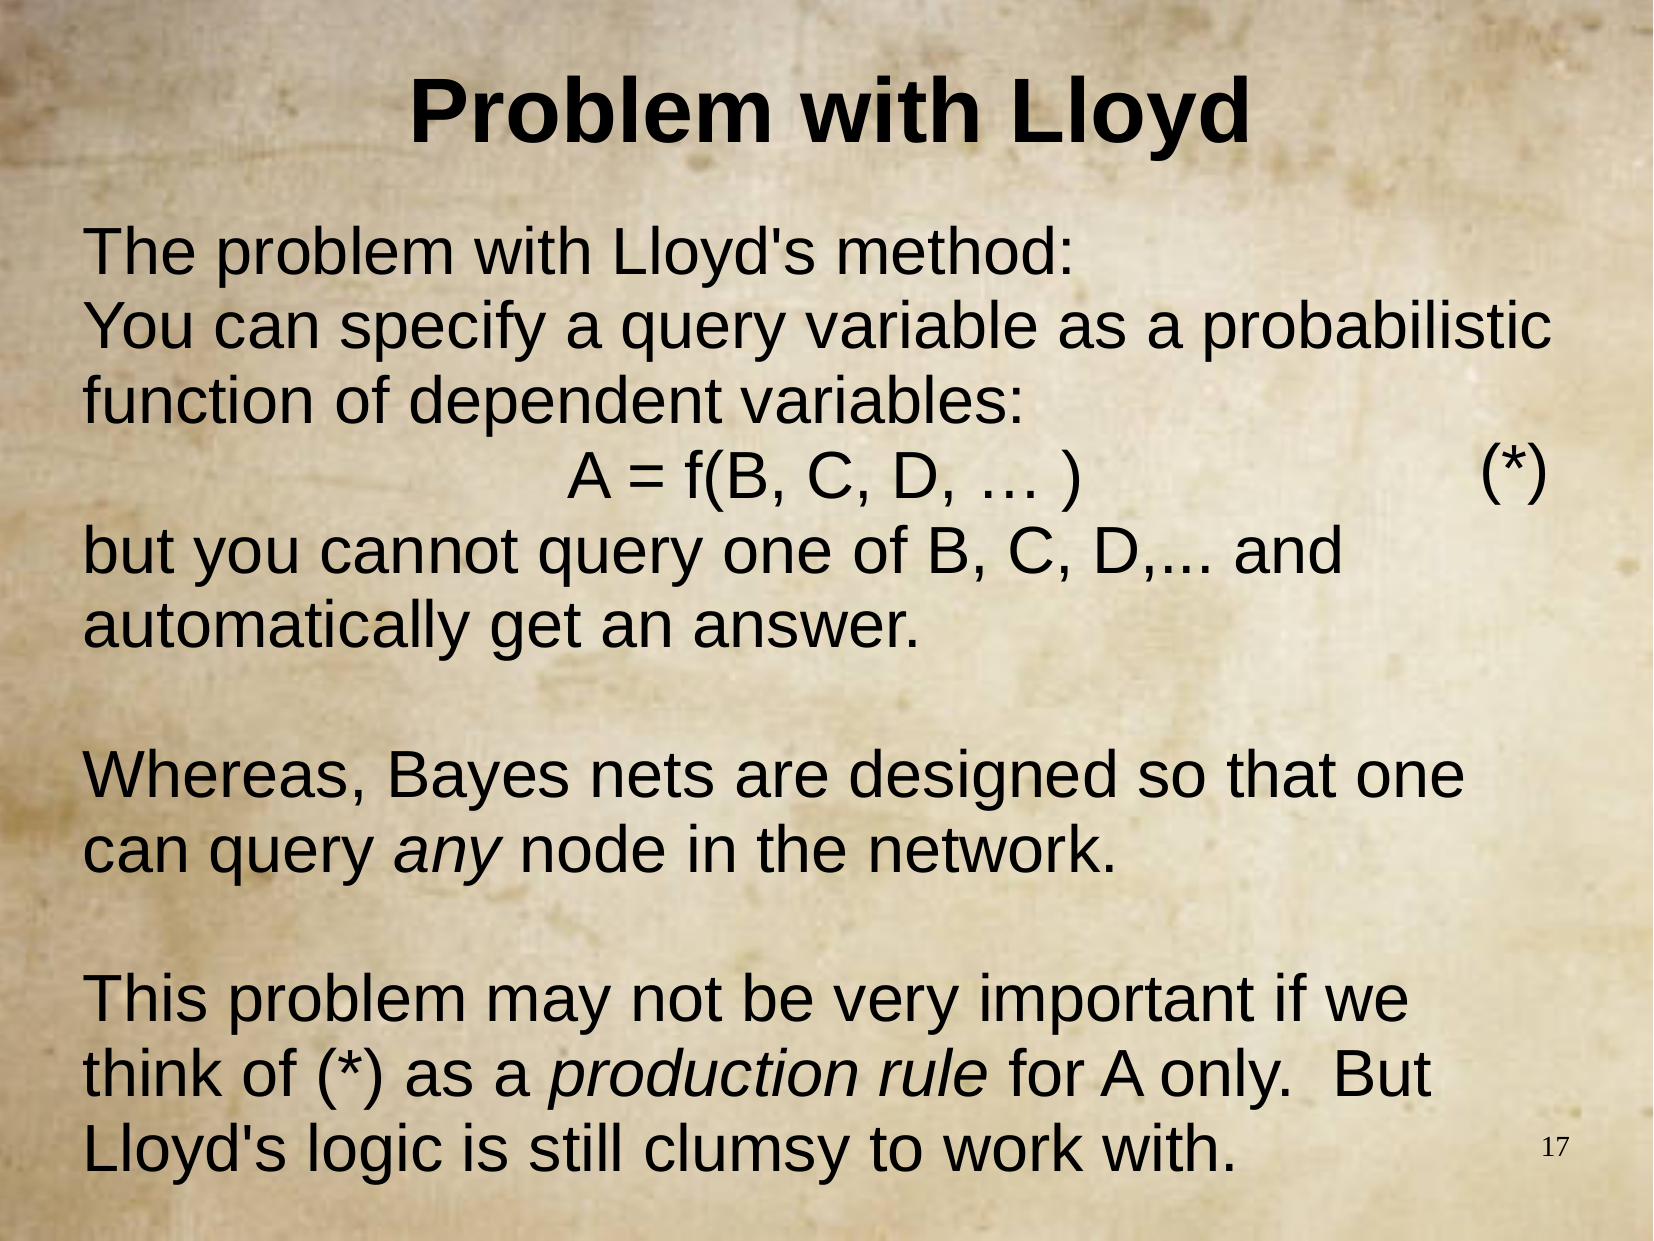

# Problem with Lloyd
The problem with Lloyd's method:
You can specify a query variable as a probabilistic function of dependent variables:
A = f(B, C, D, … )
but you cannot query one of B, C, D,... and automatically get an answer.
Whereas, Bayes nets are designed so that one can query any node in the network.
This problem may not be very important if we think of (*) as a production rule for A only. But Lloyd's logic is still clumsy to work with.
(*)
17